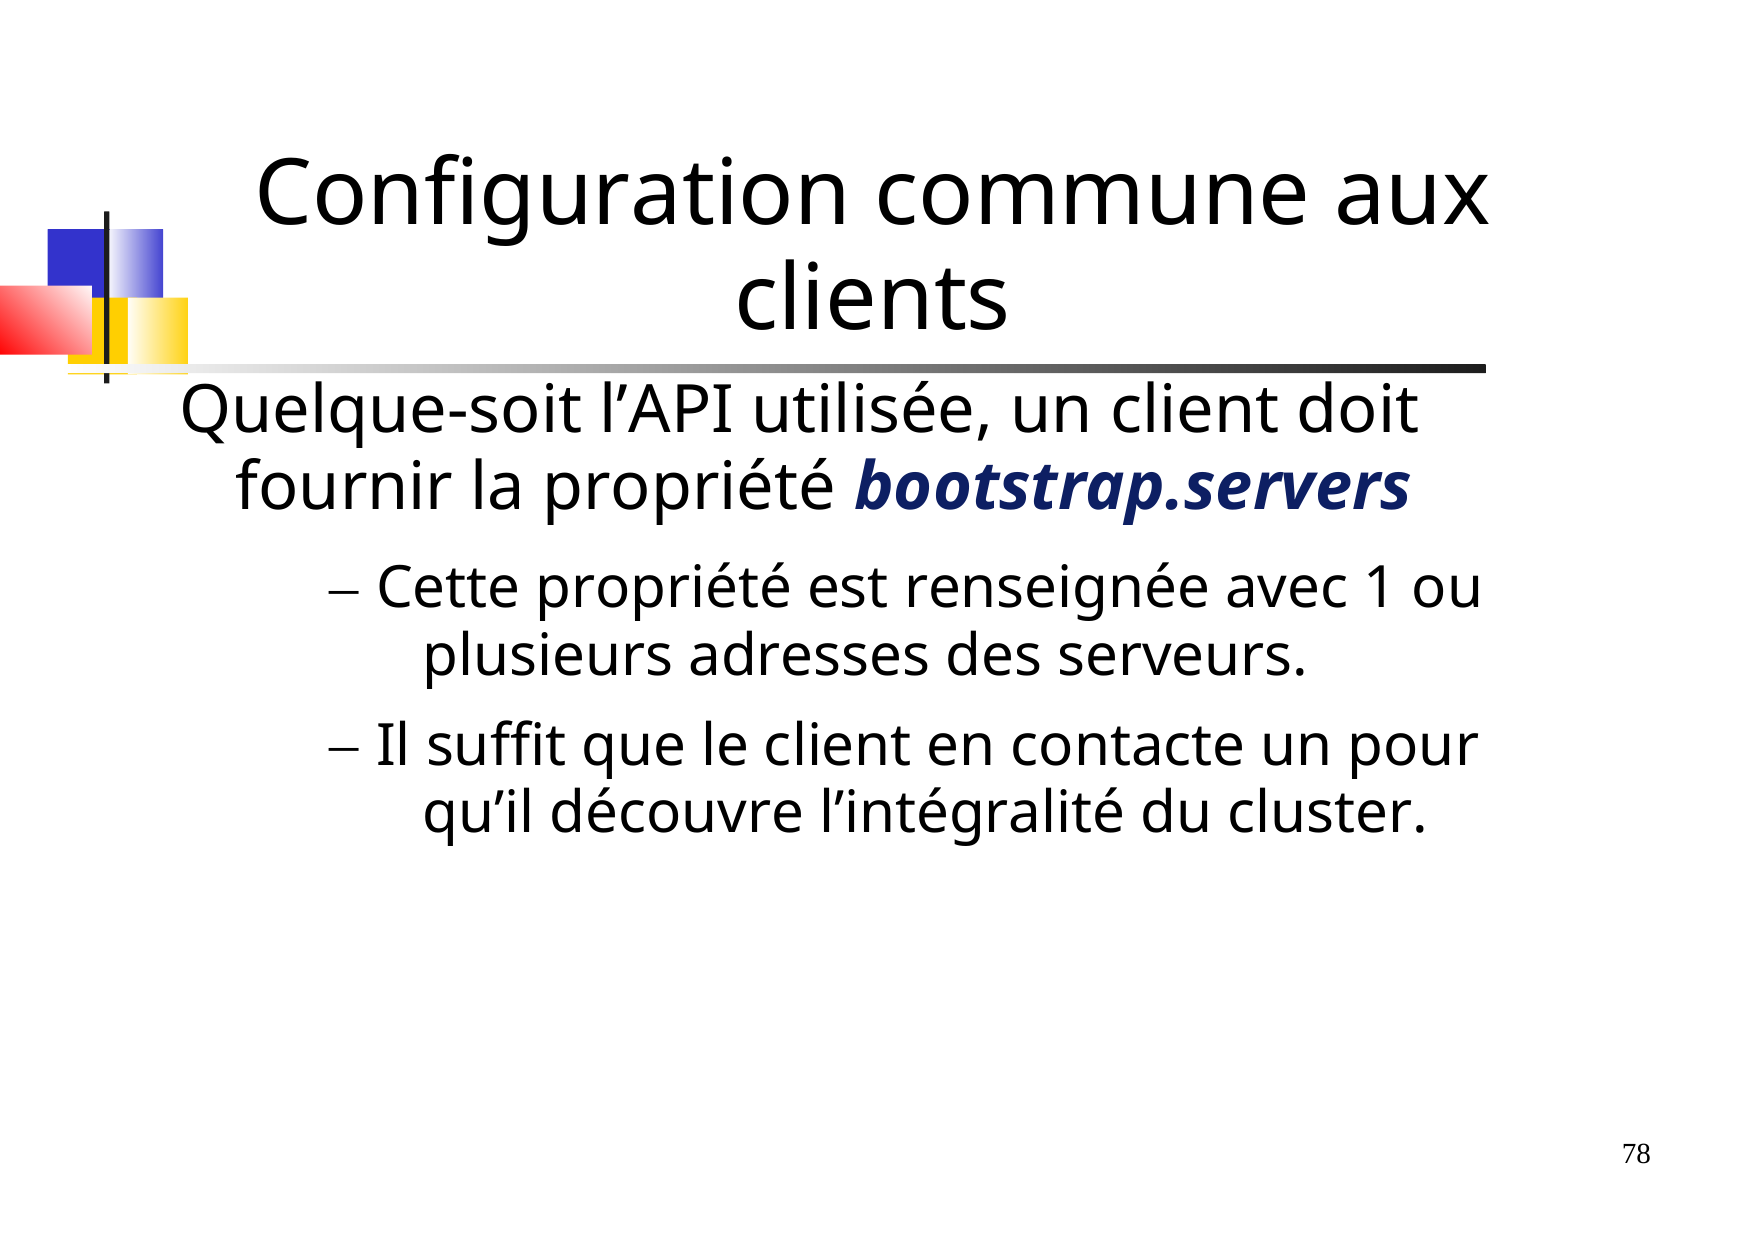

# Configuration commune aux clients
Quelque-soit l’API utilisée, un client doit fournir la propriété bootstrap.servers
Cette propriété est renseignée avec 1 ou plusieurs adresses des serveurs.
Il suffit que le client en contacte un pour qu’il découvre l’intégralité du cluster.